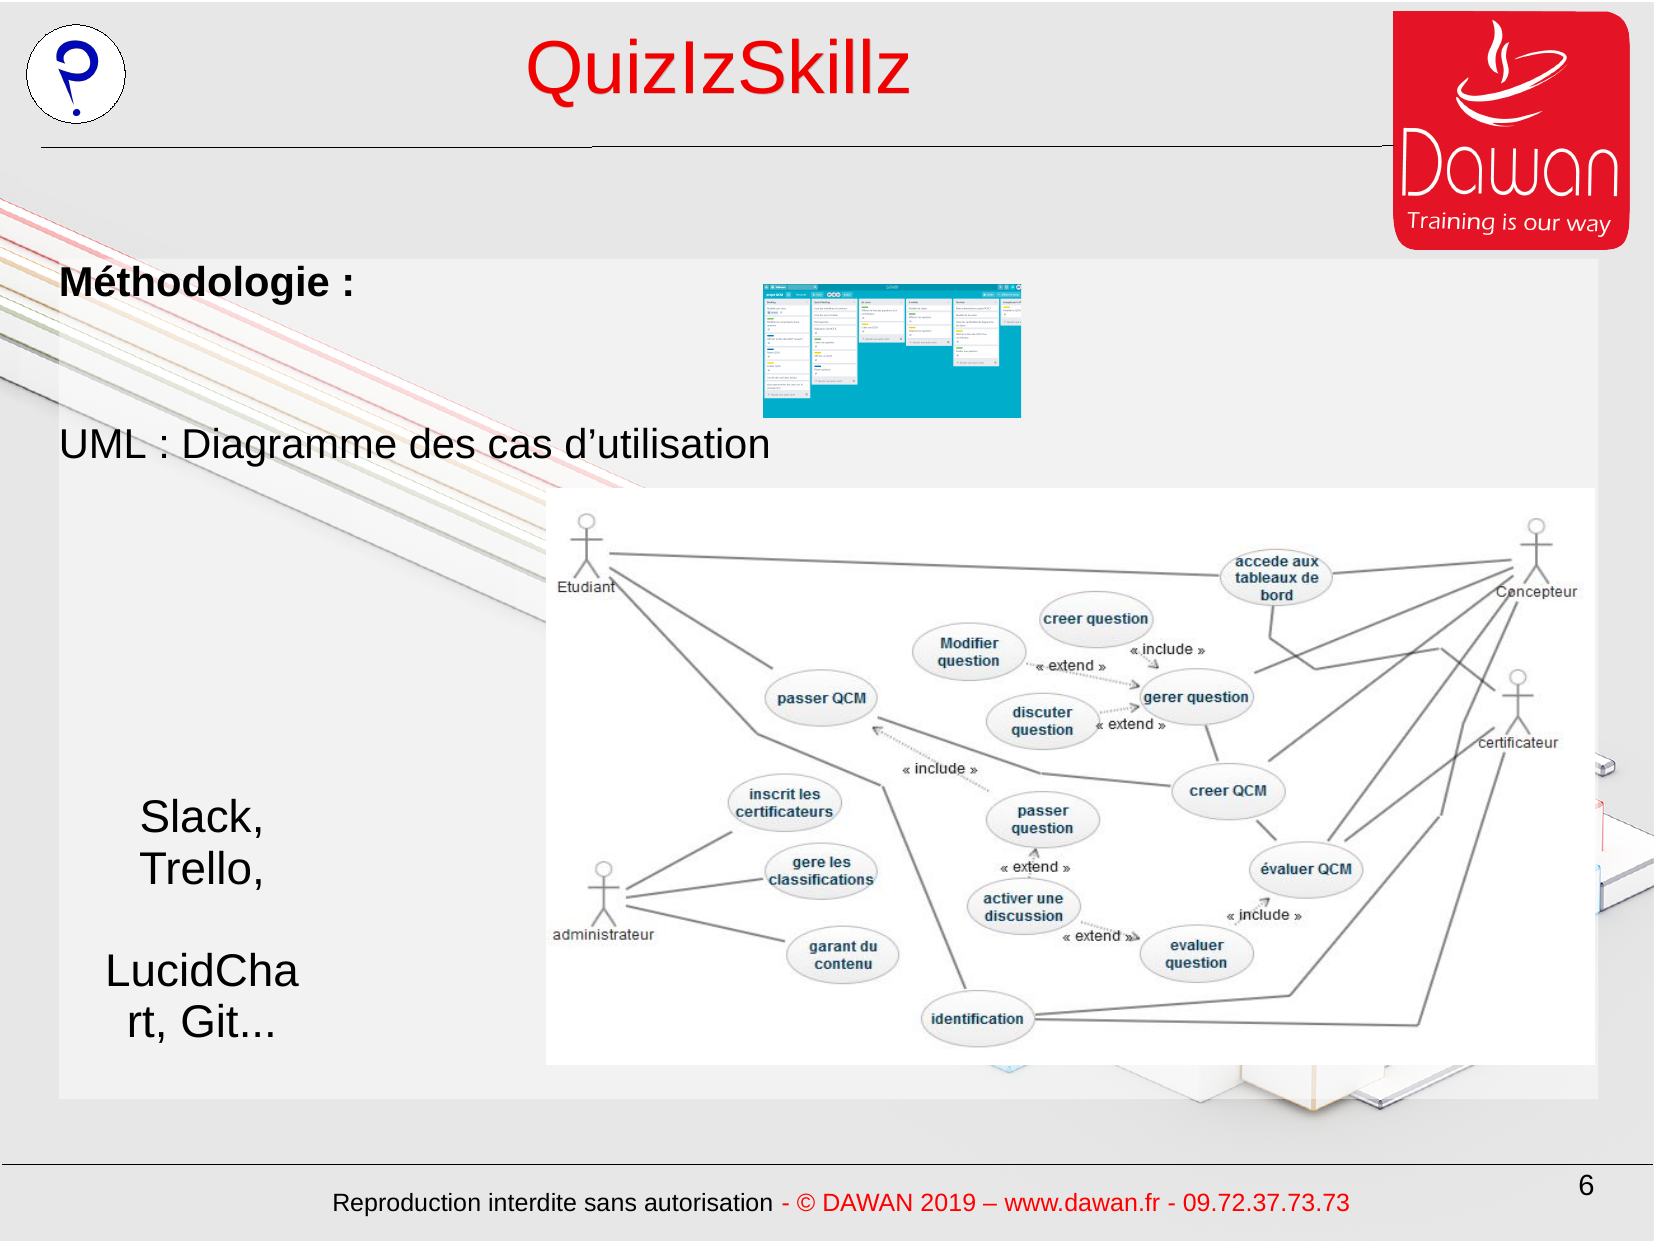

# QuizIzSkillz
Méthodologie :
UML : Diagramme des cas d’utilisation
Slack, Trello,
 LucidChart, Git...
6